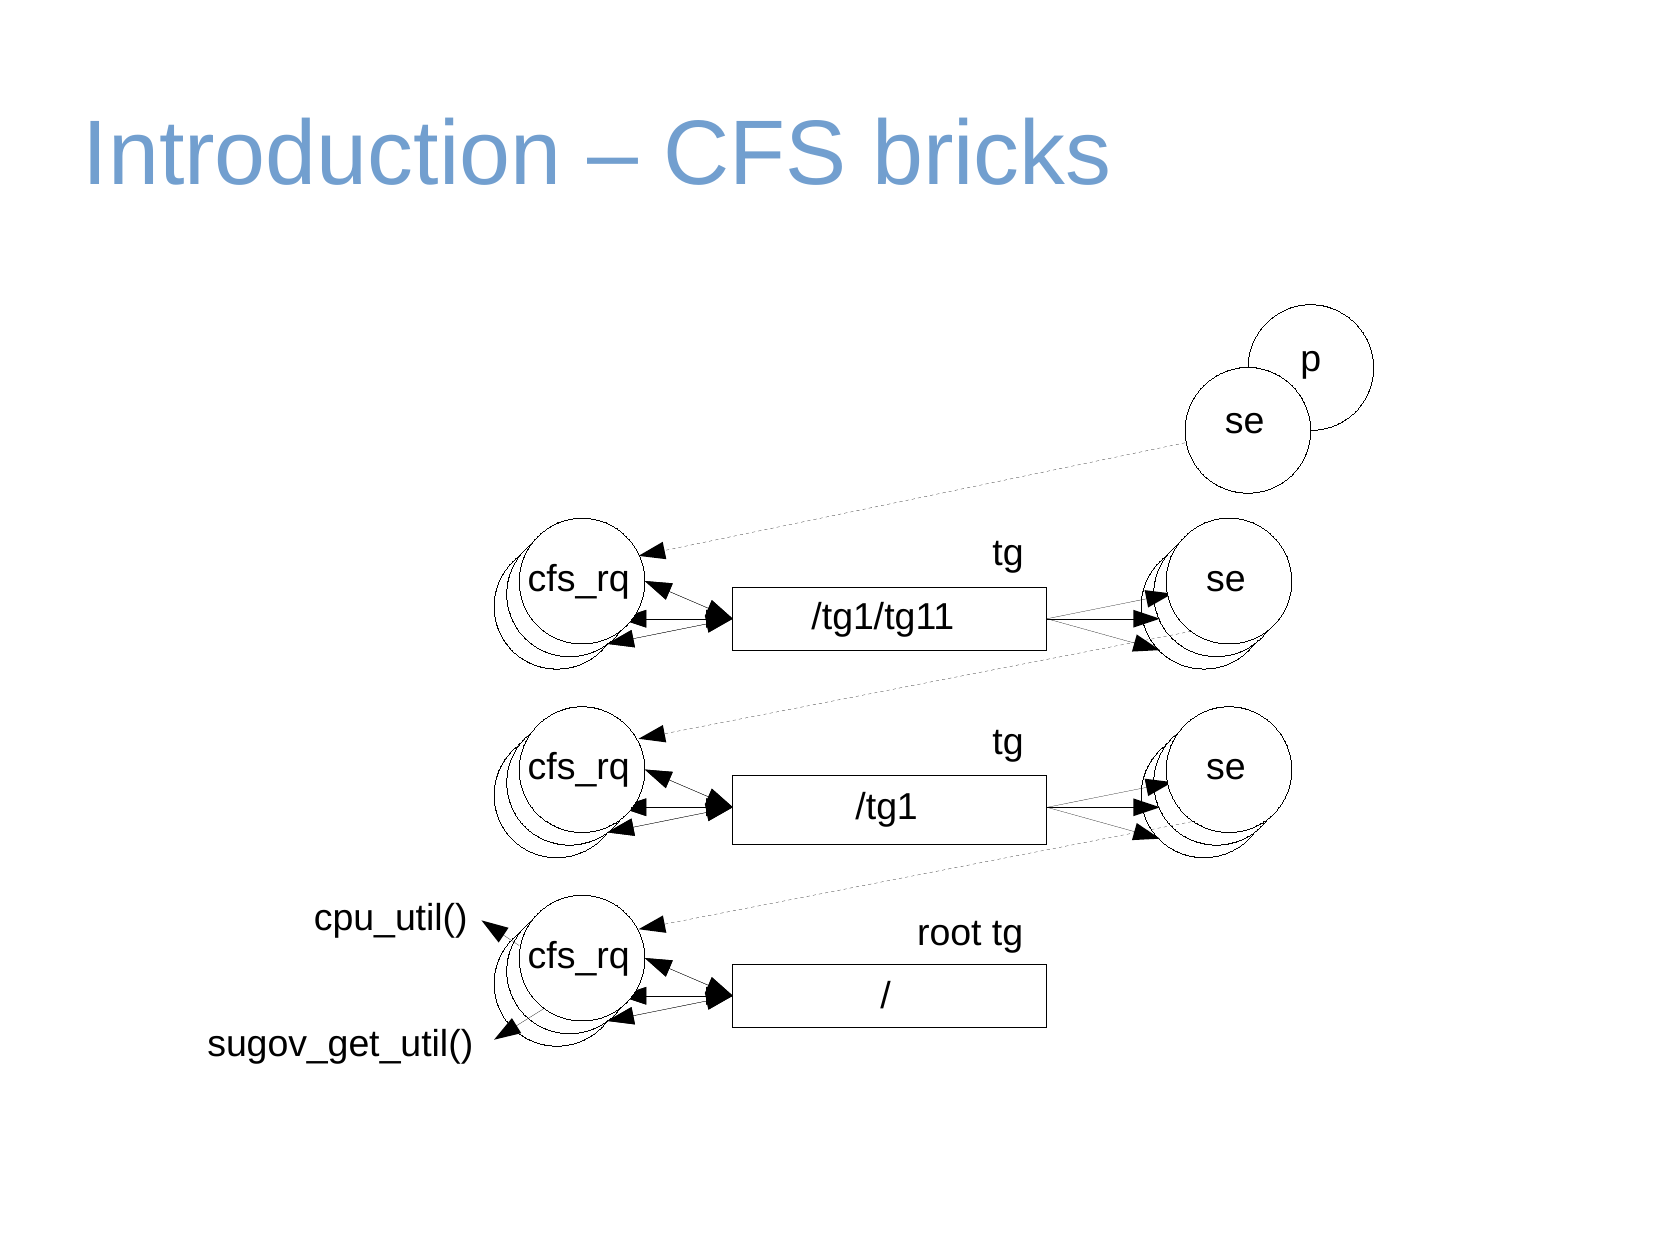

# Introduction – CFS bricks
p
se
tg
cfs_rq
se
cfs_rq
cfs_rq
/tg1/tg11
cfs_rq
cfs_rq
tg
cfs_rq
se
/tg1
cpu_util()
cfs_rq
cfs_rq
root tg
/
sugov_get_util()